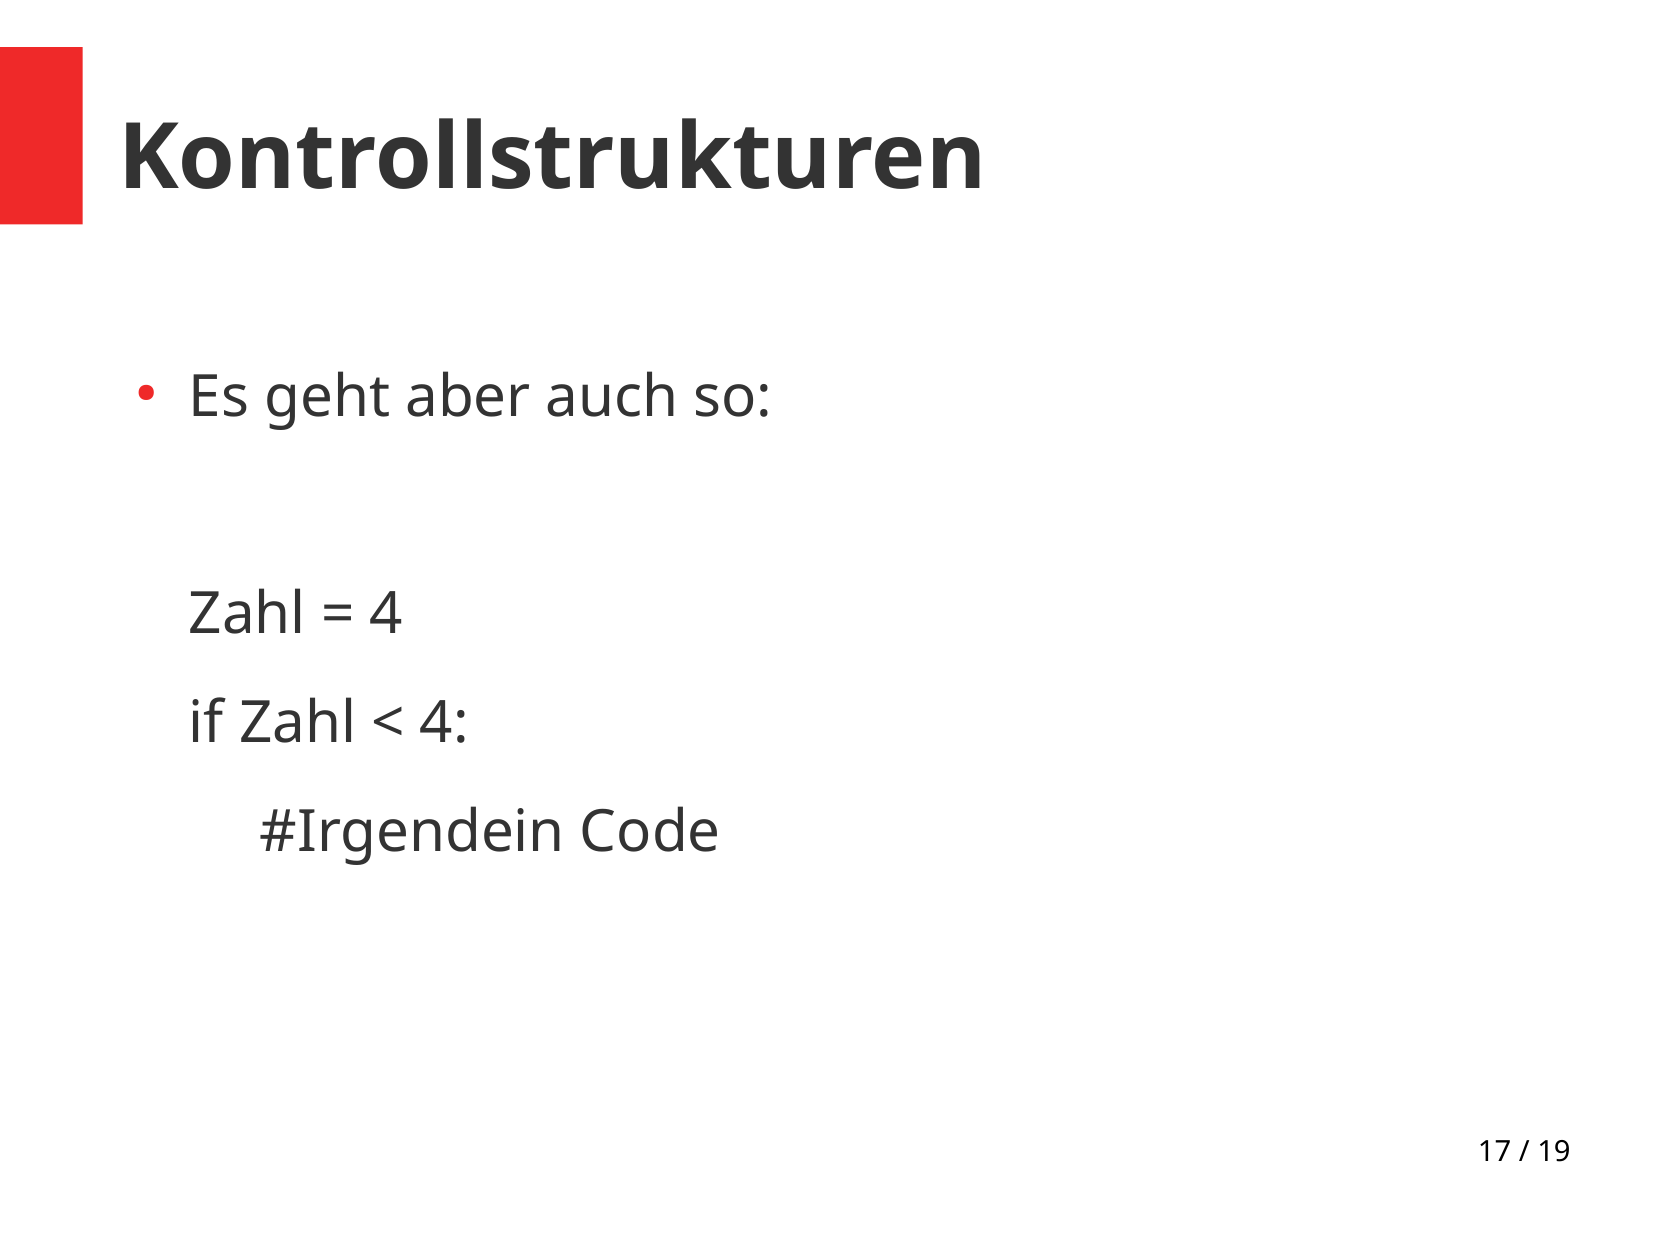

# Kontrollstrukturen
Es geht aber auch so:
Zahl = 4
if Zahl < 4:
#Irgendein Code
17